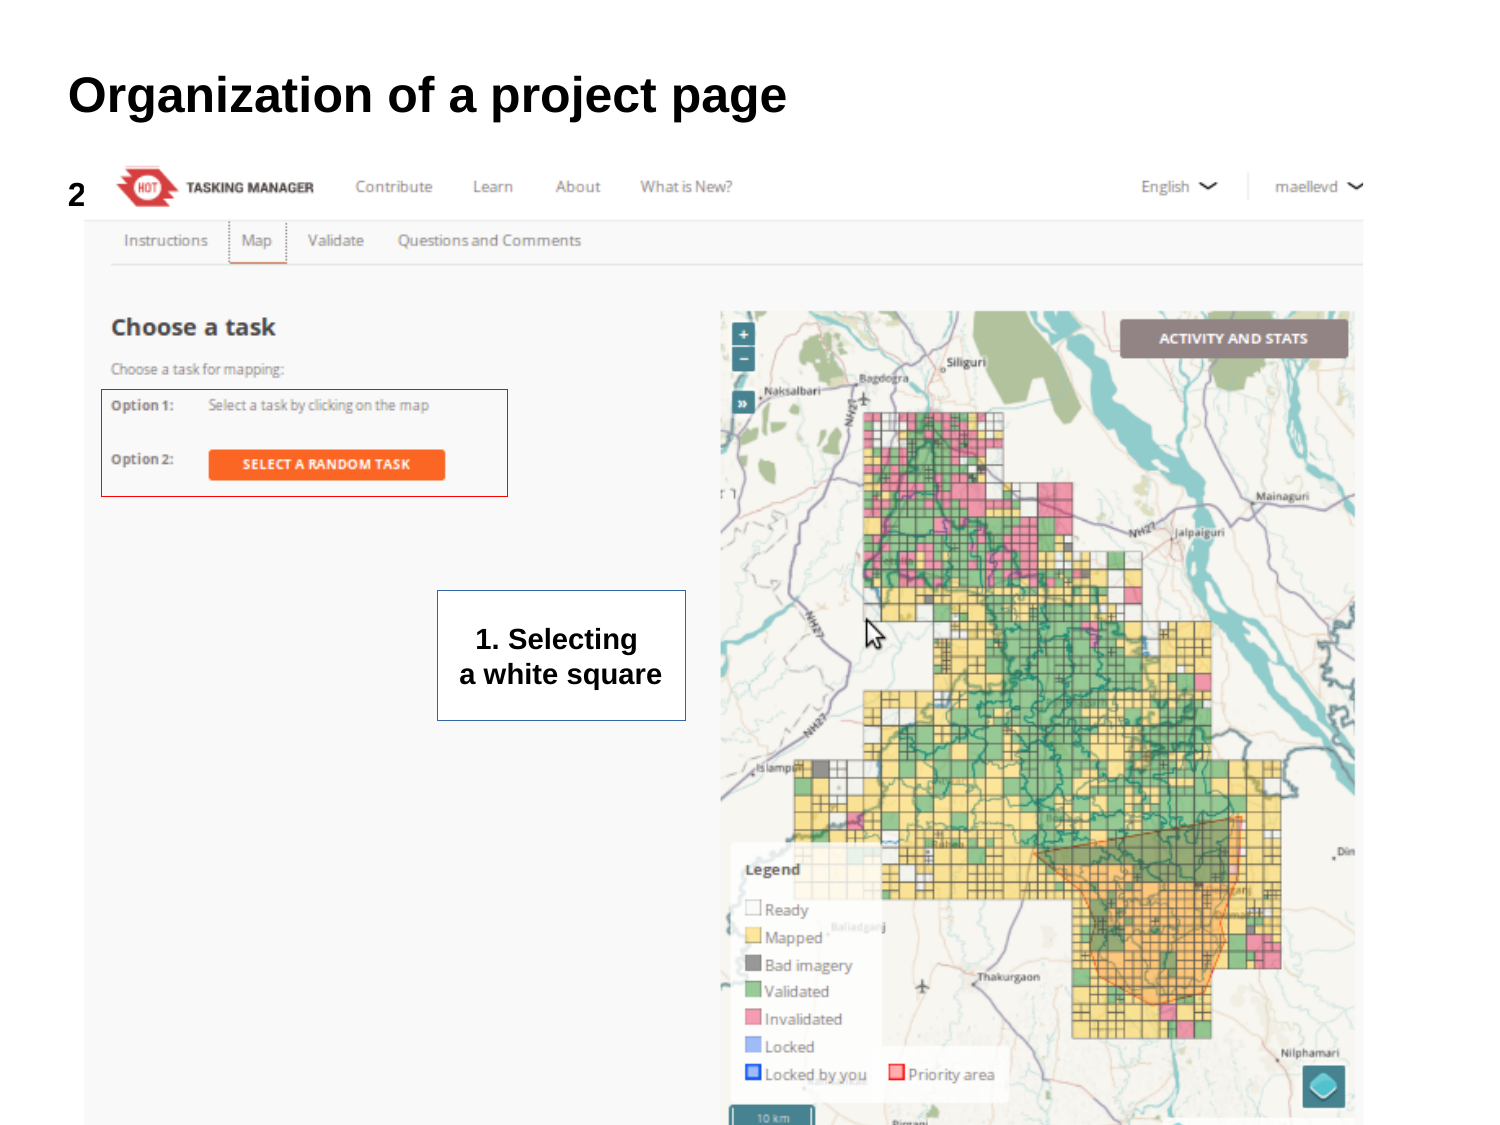

Organization of a project page
The selected task
1. Selecting
a white square